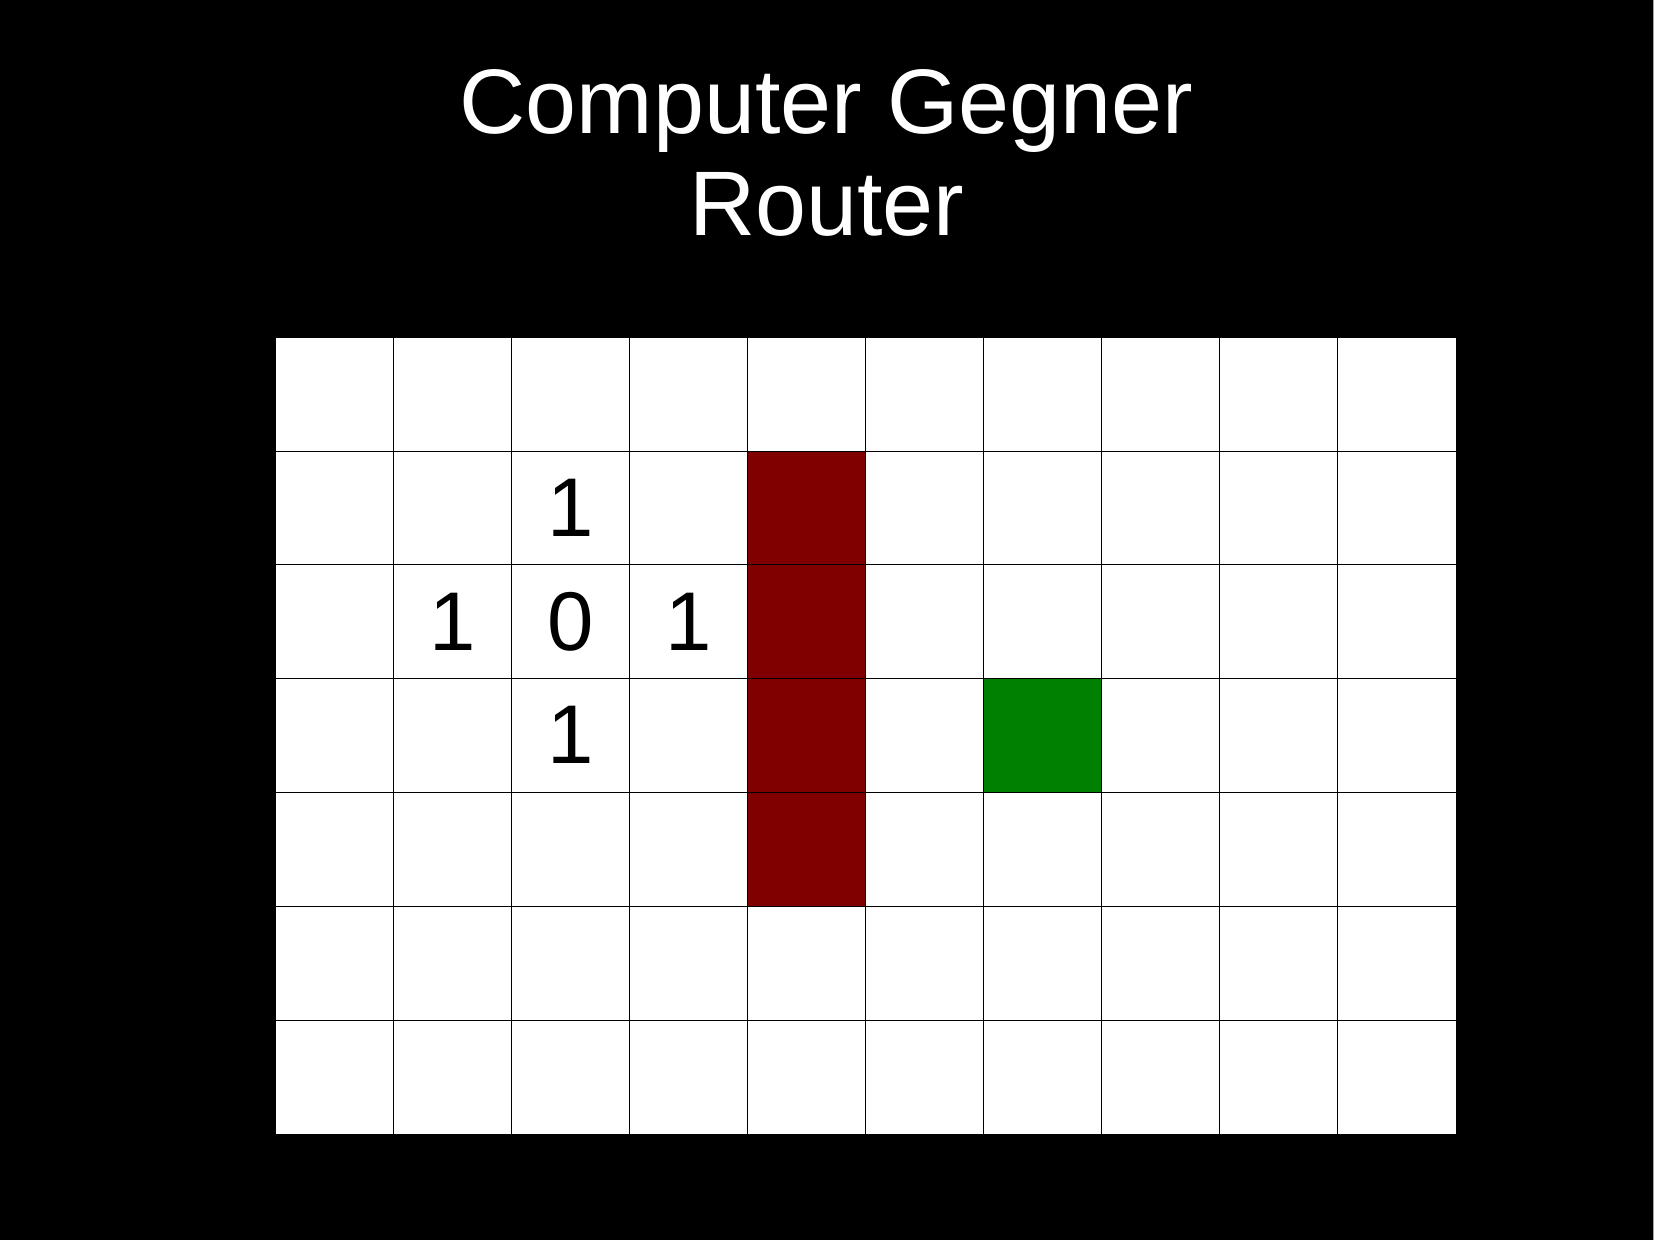

# Computer Gegner Router
| | | | | | | | | | |
| --- | --- | --- | --- | --- | --- | --- | --- | --- | --- |
| | | 1 | | | | | | | |
| | 1 | 0 | 1 | | | | | | |
| | | 1 | | | | | | | |
| | | | | | | | | | |
| | | | | | | | | | |
| | | | | | | | | | |